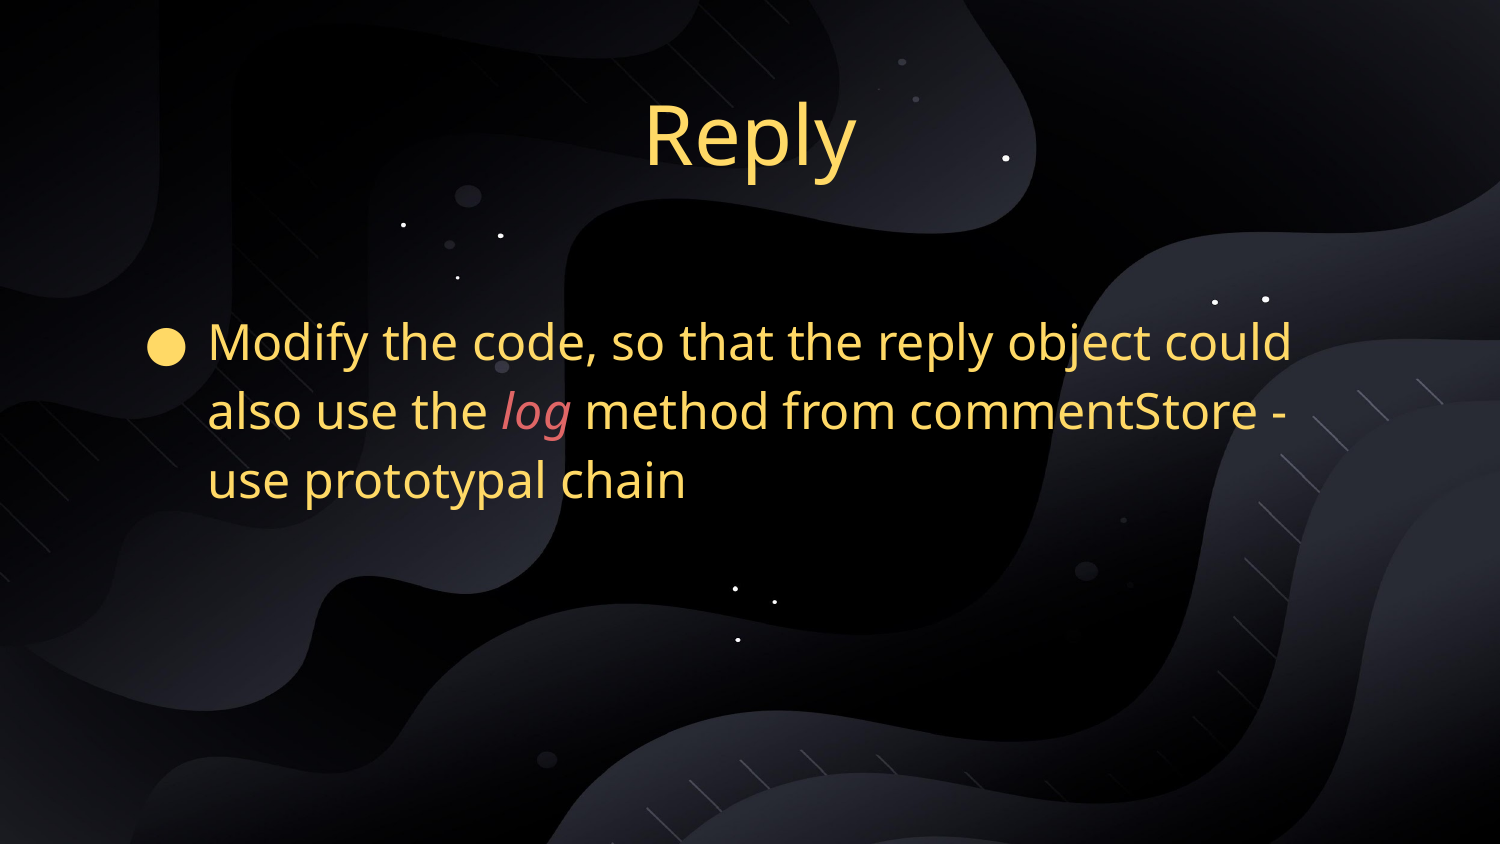

# Reply
Modify the code, so that the reply object could also use the log method from commentStore - use prototypal chain